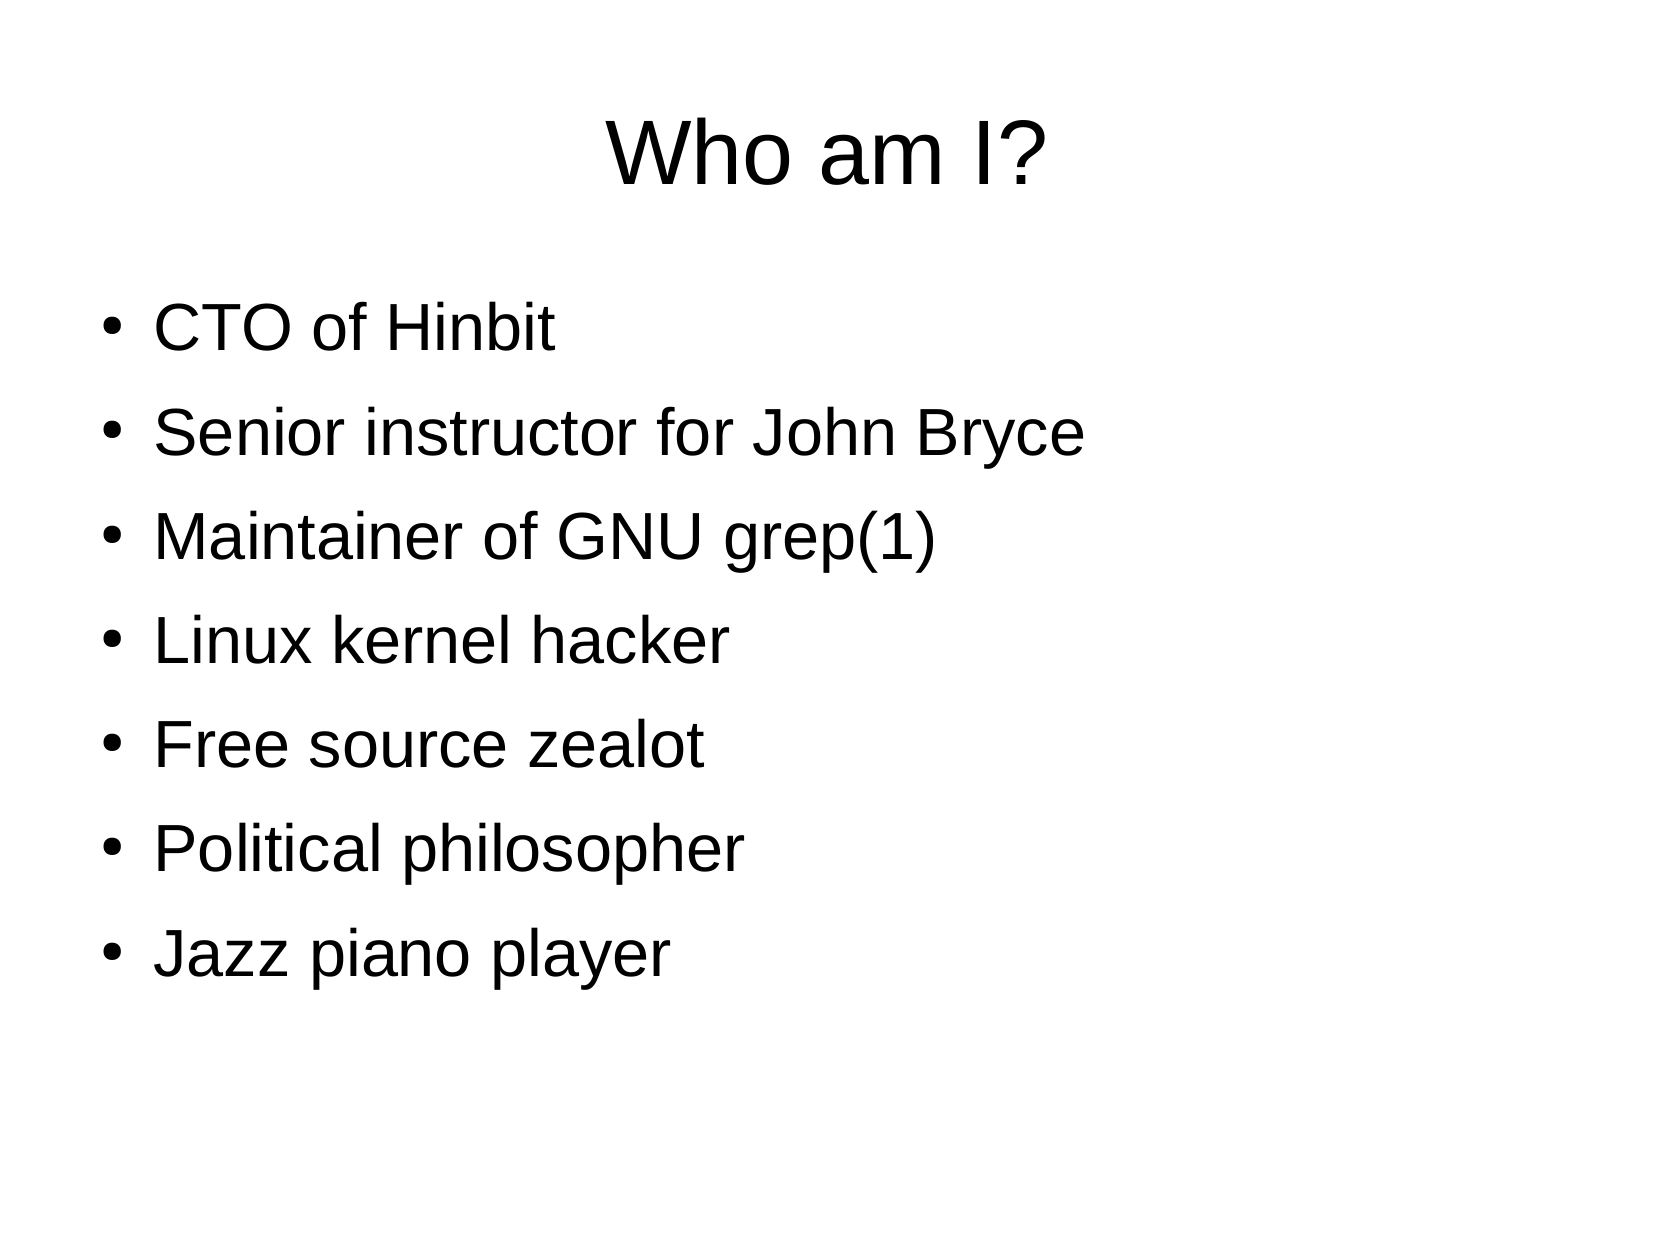

# Who am I?
CTO of Hinbit
Senior instructor for John Bryce
Maintainer of GNU grep(1)
Linux kernel hacker
Free source zealot
Political philosopher
Jazz piano player